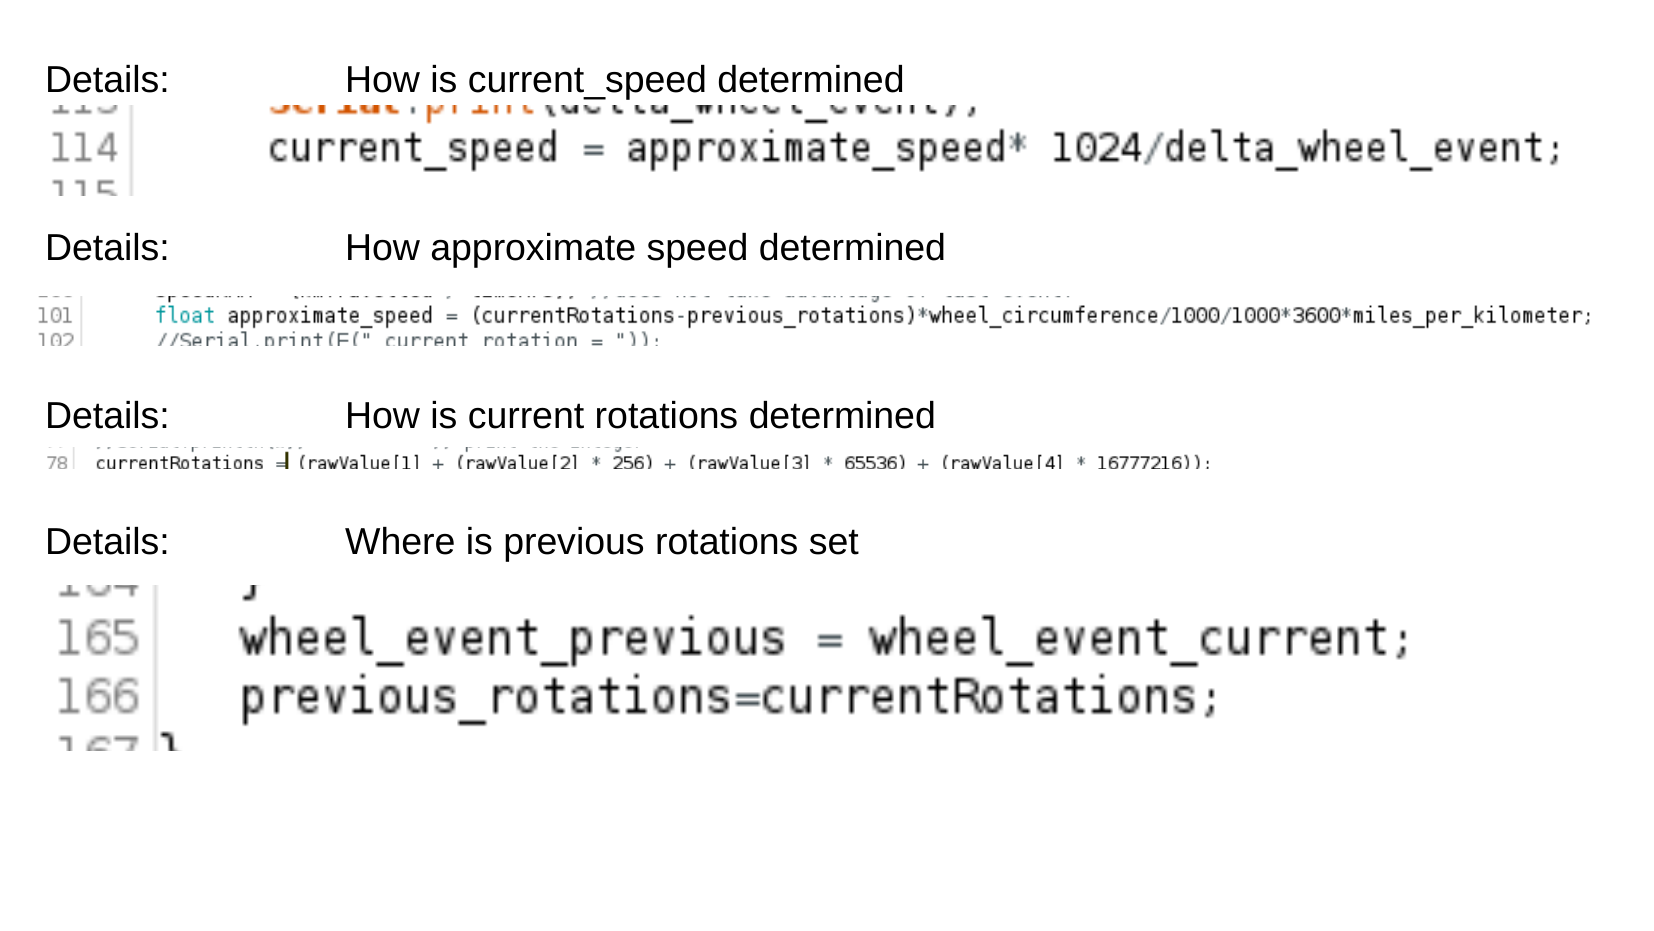

Details:			How is current_speed determined
Details:			How approximate speed determined
Details:			How is current rotations determined
Details:			Where is previous rotations set